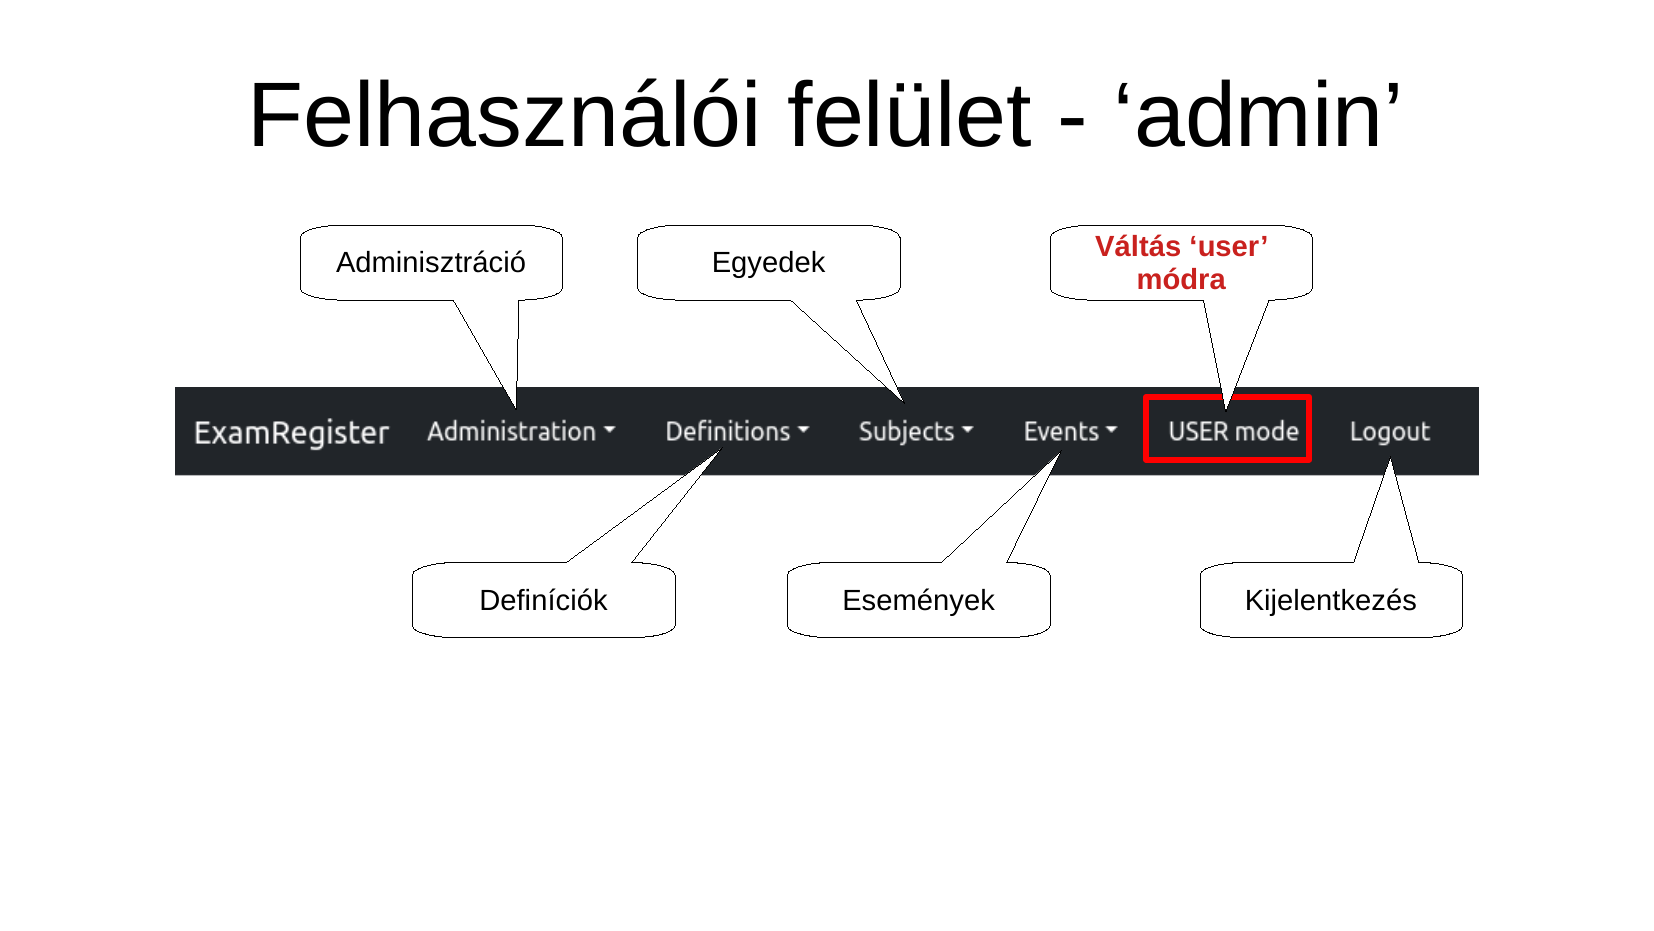

# Felhasználói felület - ‘admin’
Adminisztráció
Egyedek
Váltás ‘user’ módra
Definíciók
Események
Kijelentkezés